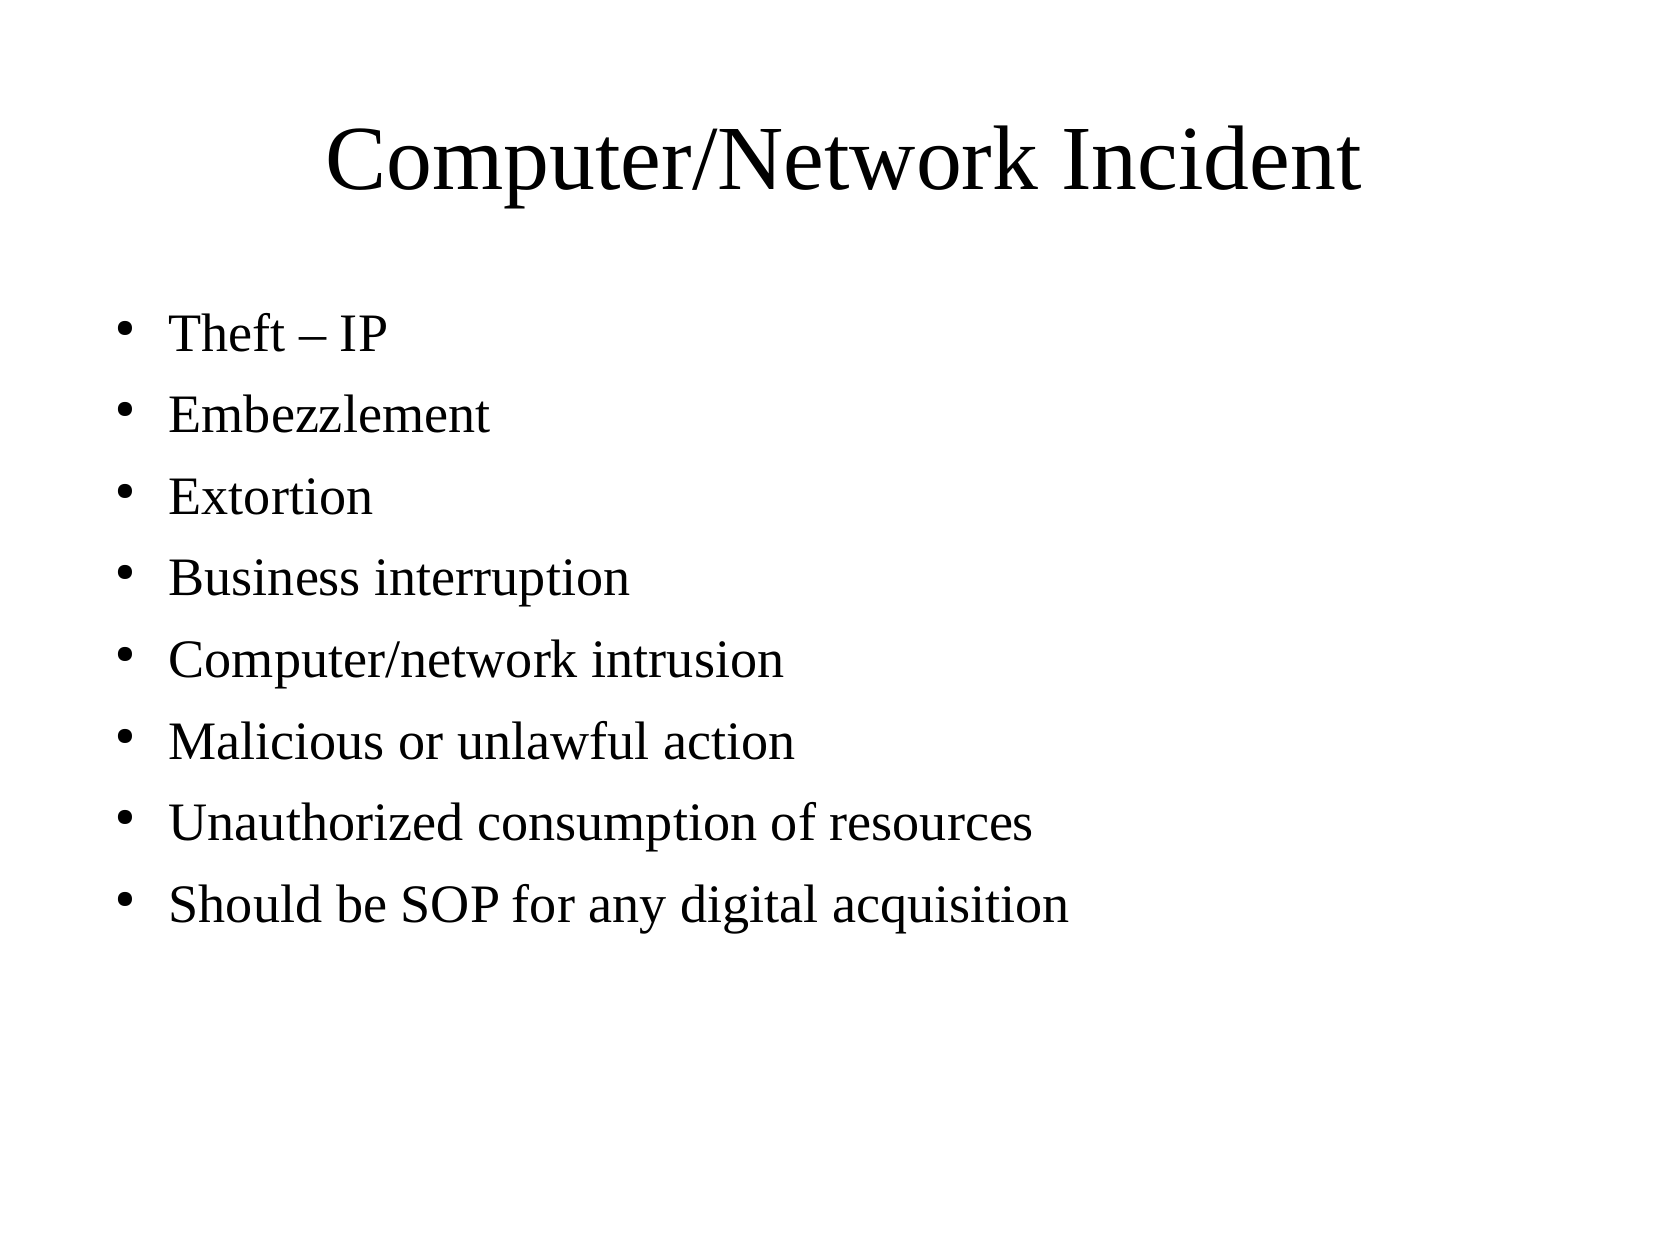

# Computer/Network Incident
Theft – IP
Embezzlement
Extortion
Business interruption
Computer/network intrusion
Malicious or unlawful action
Unauthorized consumption of resources
Should be SOP for any digital acquisition